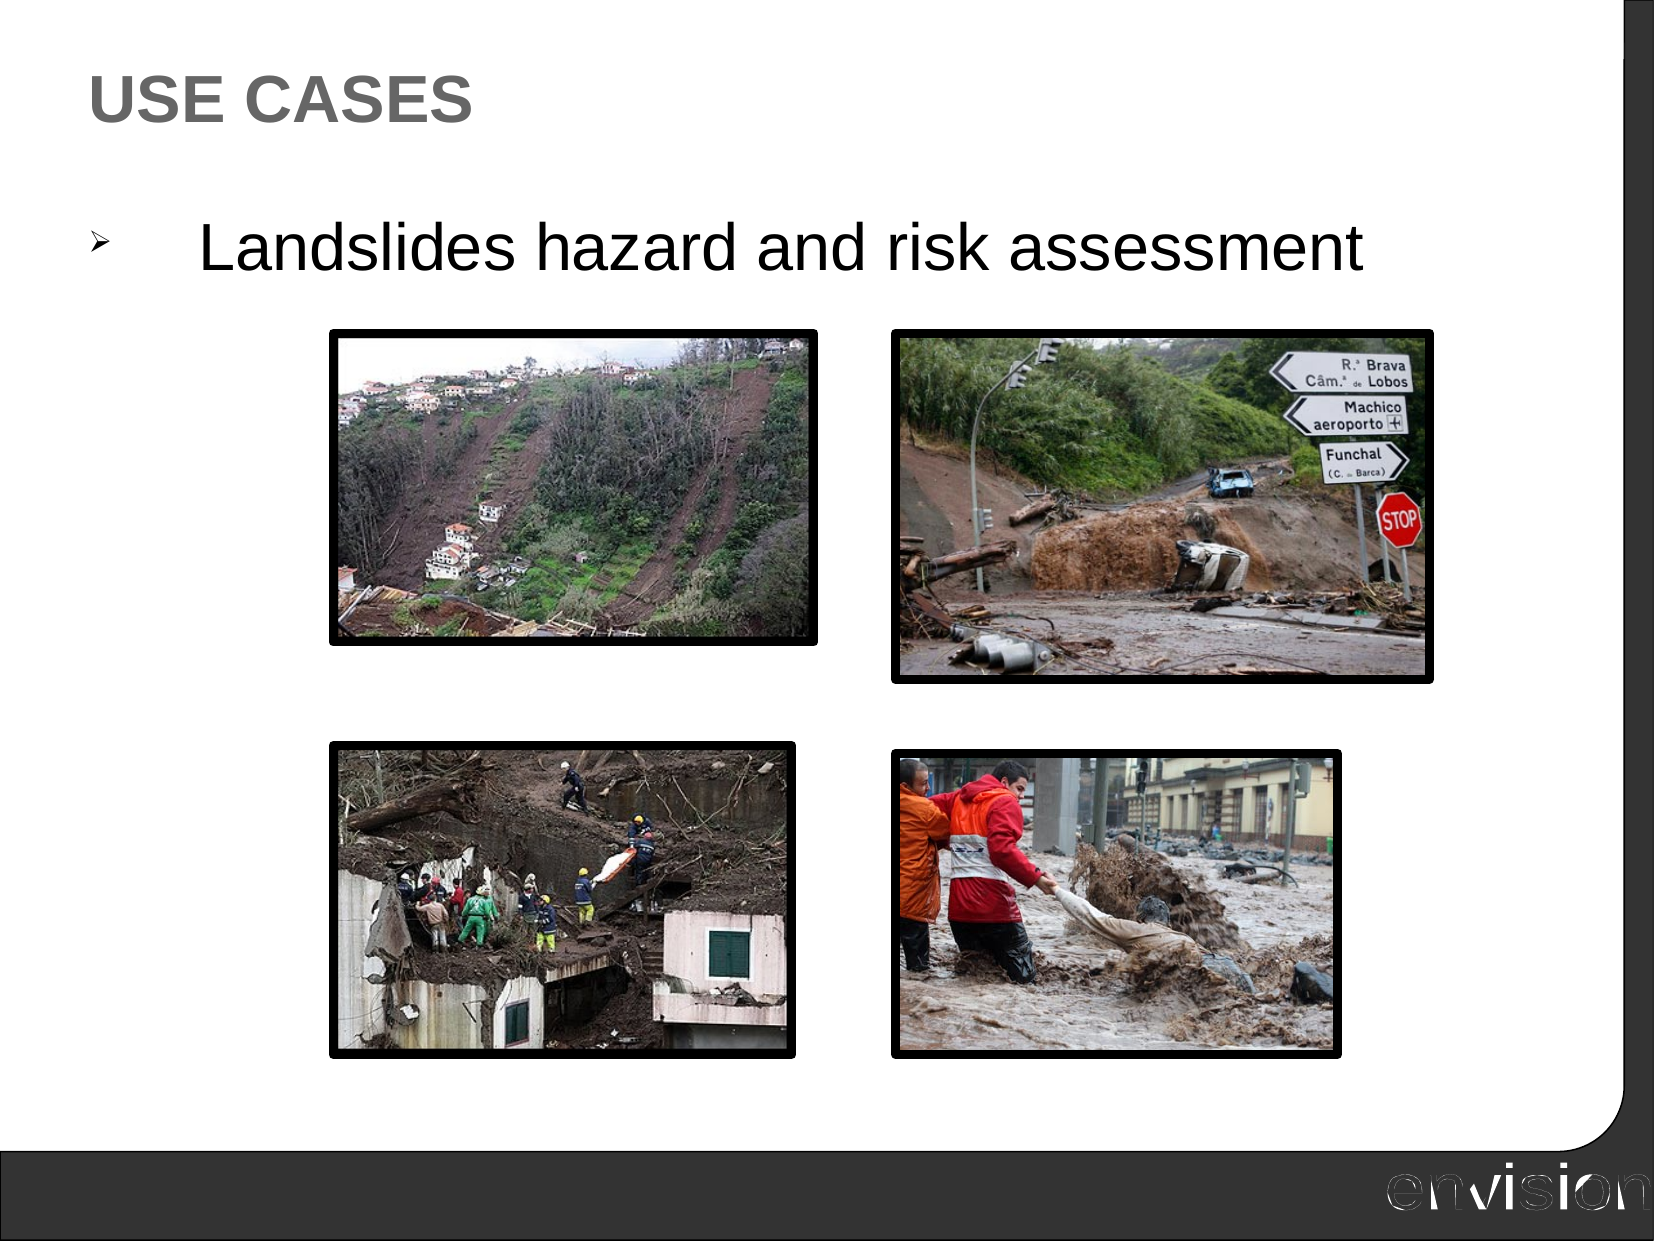

# USE CASES
Landslides hazard and risk assessment